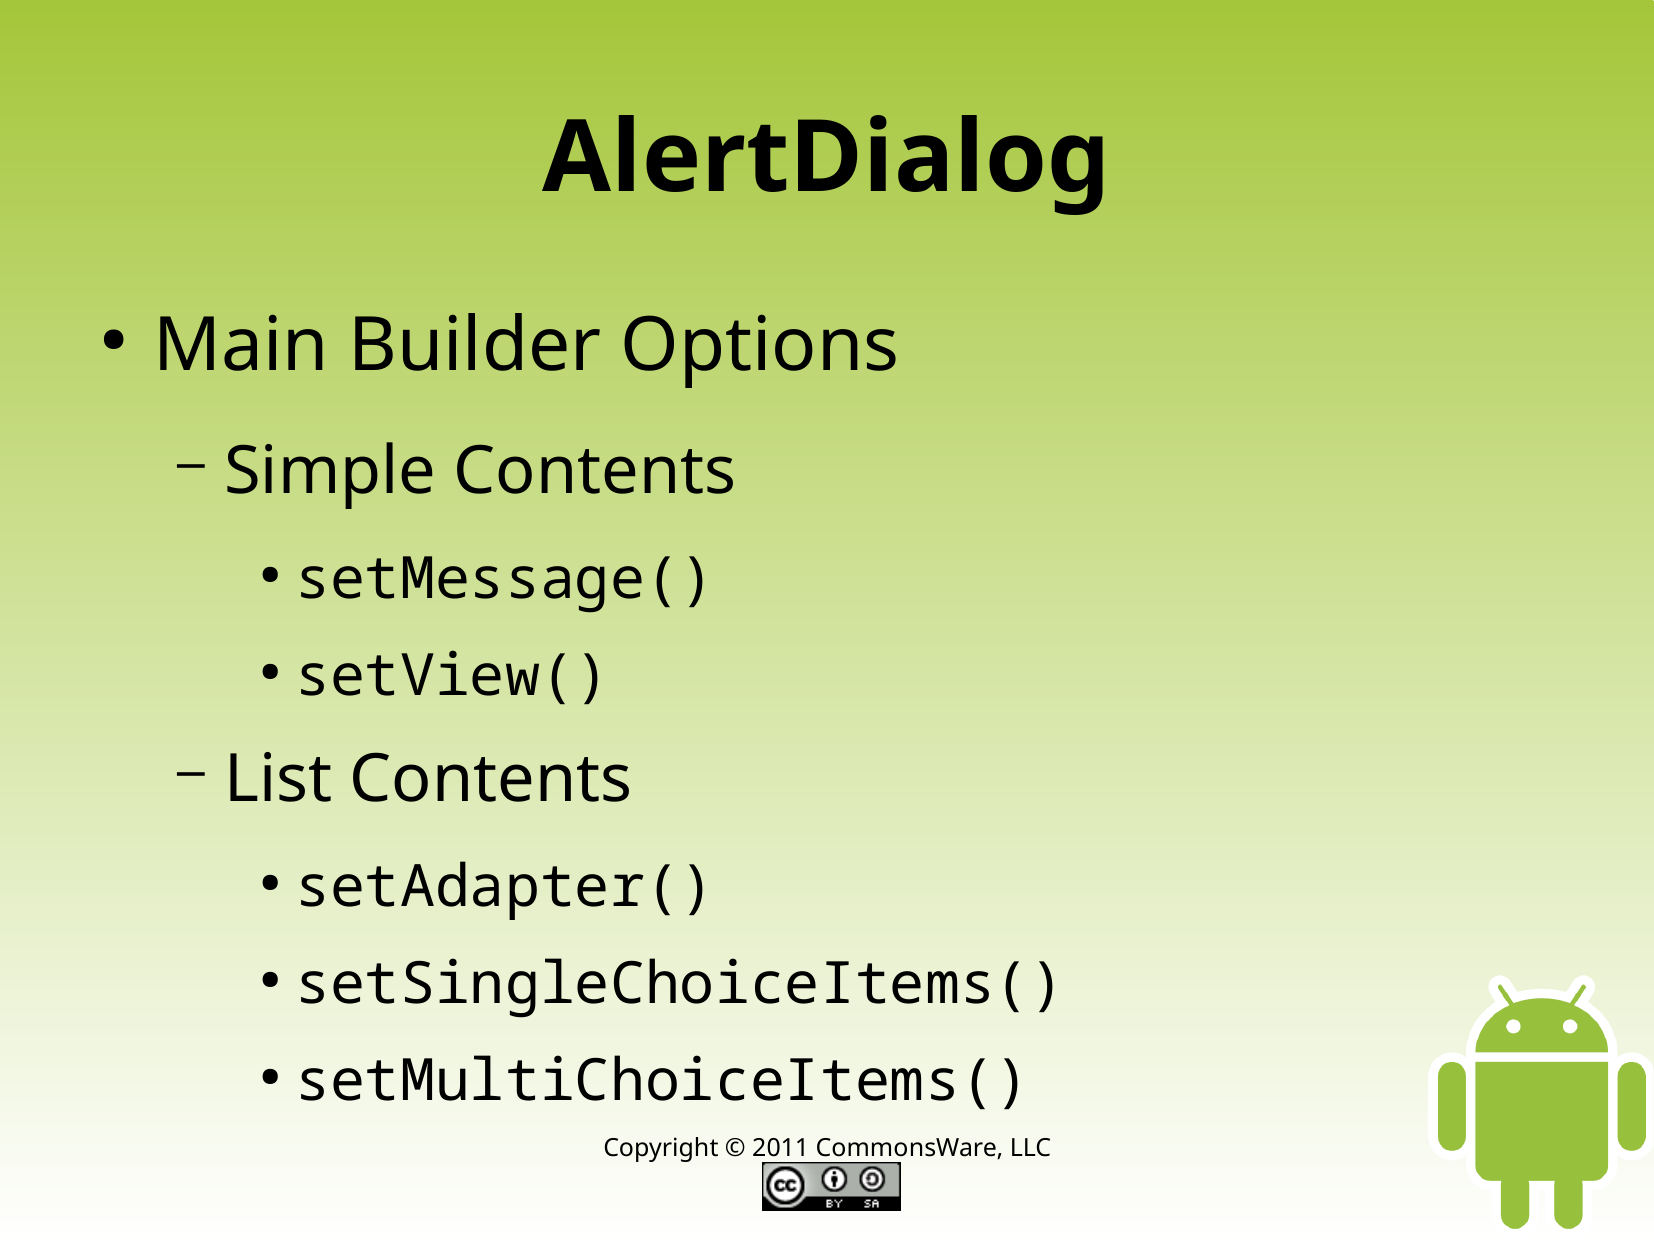

# AlertDialog
Main Builder Options
Simple Contents
setMessage()
setView()
List Contents
setAdapter()
setSingleChoiceItems()
setMultiChoiceItems()